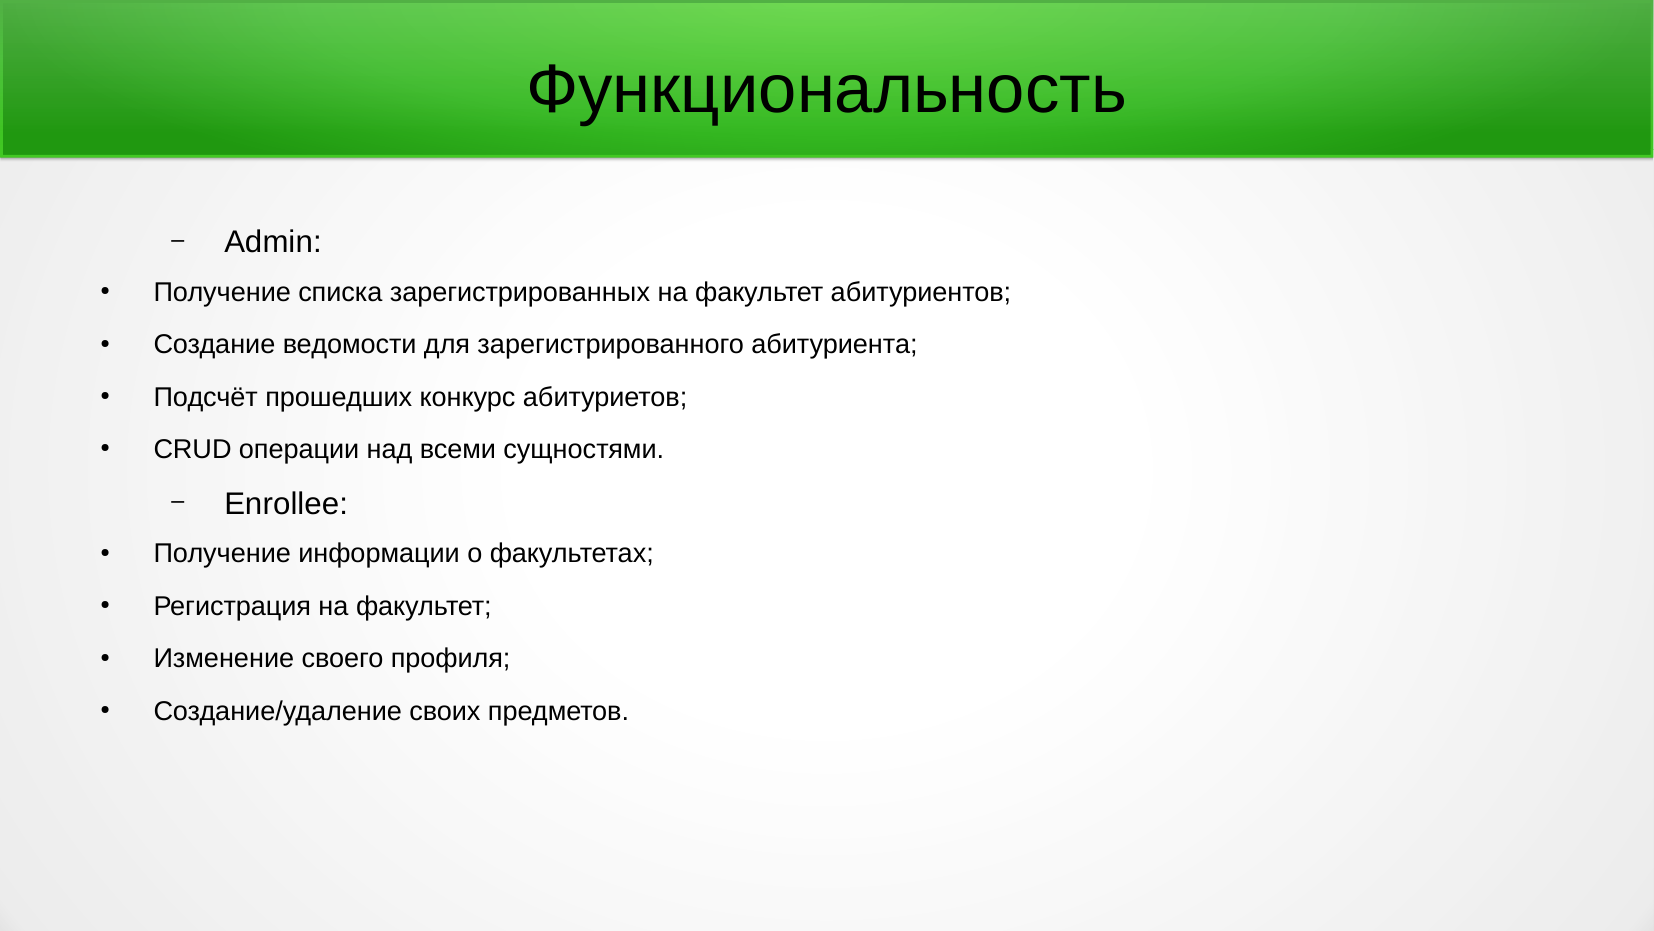

# Функциональность
Admin:
Получение списка зарегистрированных на факультет абитуриентов;
Создание ведомости для зарегистрированного абитуриента;
Подсчёт прошедших конкурс абитуриетов;
CRUD операции над всеми сущностями.
Enrollee:
Получение информации о факультетах;
Регистрация на факультет;
Изменение своего профиля;
Создание/удаление своих предметов.